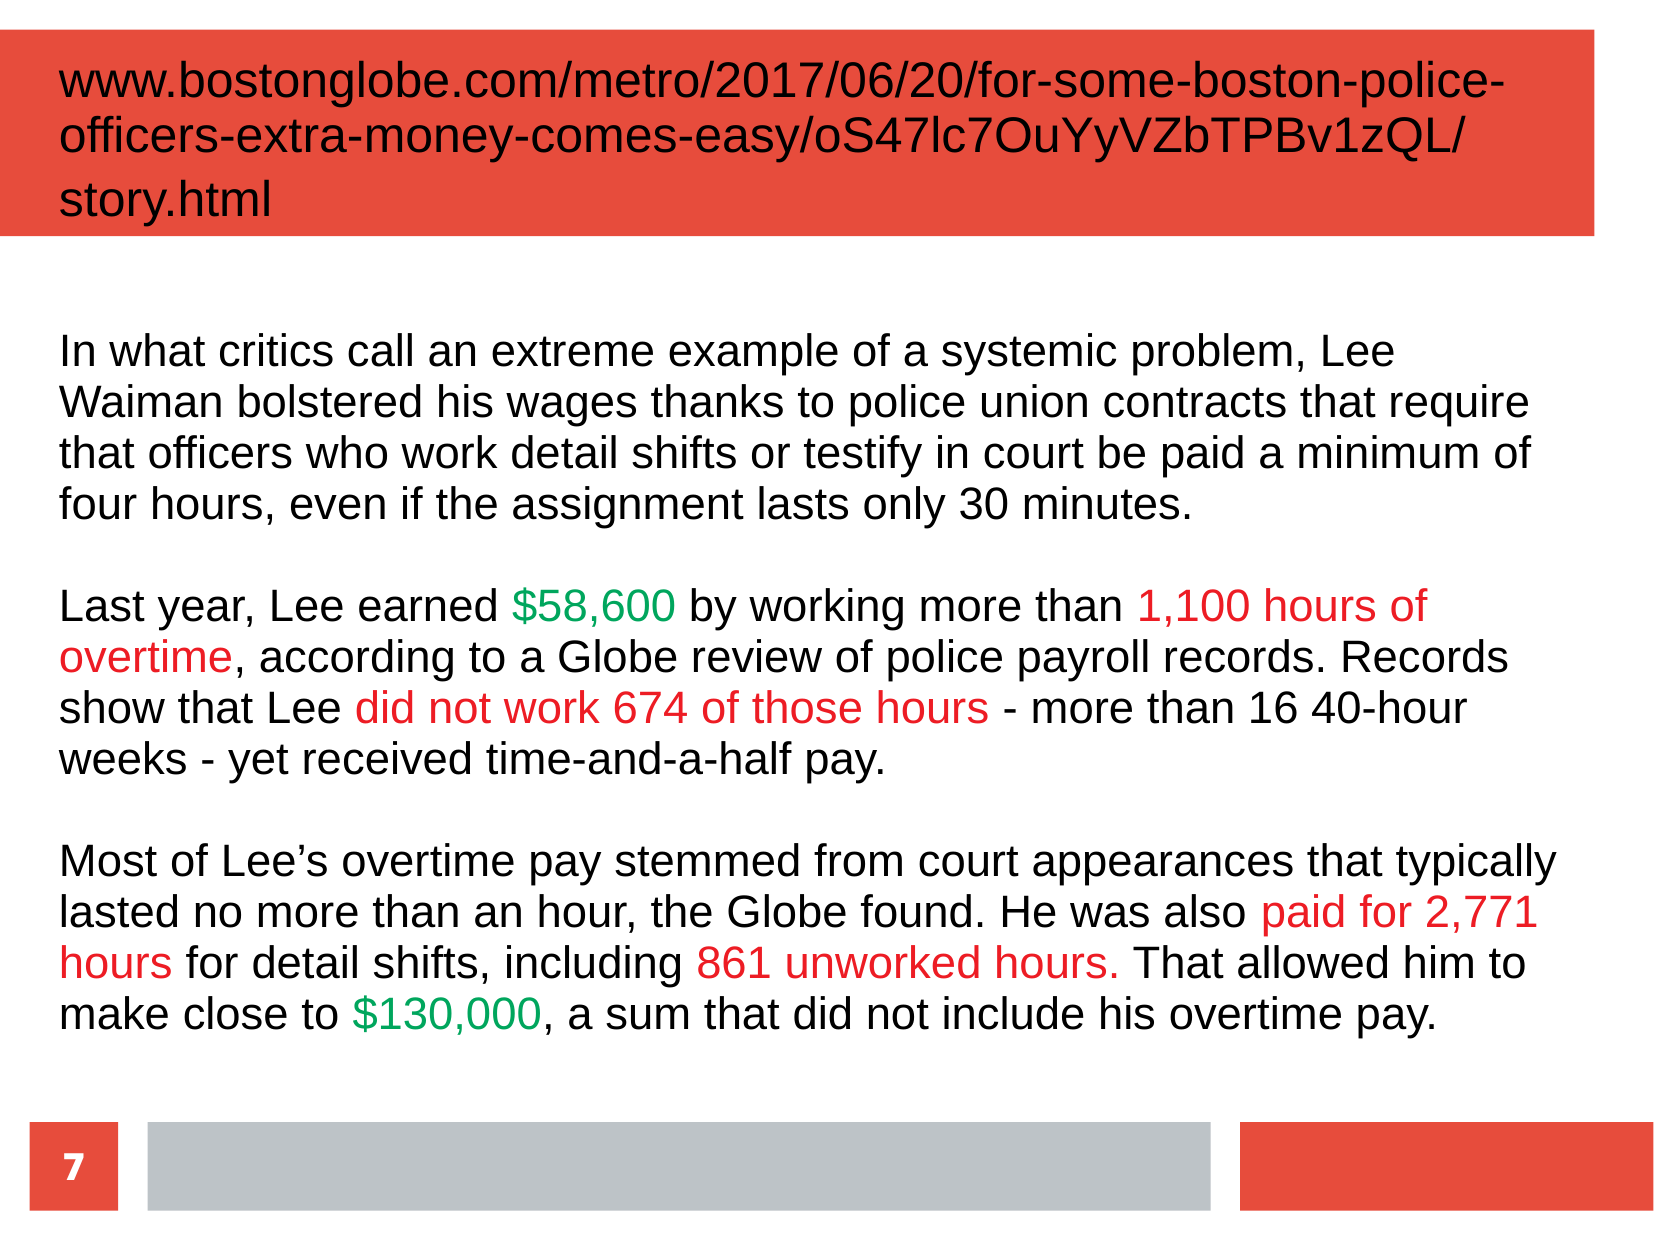

# www.bostonglobe.com/metro/2017/06/20/for-some-boston-police-officers-extra-money-comes-easy/oS47lc7OuYyVZbTPBv1zQL/story.html
In what critics call an extreme example of a systemic problem, Lee Waiman bolstered his wages thanks to police union contracts that require that officers who work detail shifts or testify in court be paid a minimum of four hours, even if the assignment lasts only 30 minutes.
Last year, Lee earned $58,600 by working more than 1,100 hours of overtime, according to a Globe review of police payroll records. Records show that Lee did not work 674 of those hours - more than 16 40-hour weeks - yet received time-and-a-half pay.
Most of Lee’s overtime pay stemmed from court appearances that typically lasted no more than an hour, the Globe found. He was also paid for 2,771 hours for detail shifts, including 861 unworked hours. That allowed him to make close to $130,000, a sum that did not include his overtime pay.
7